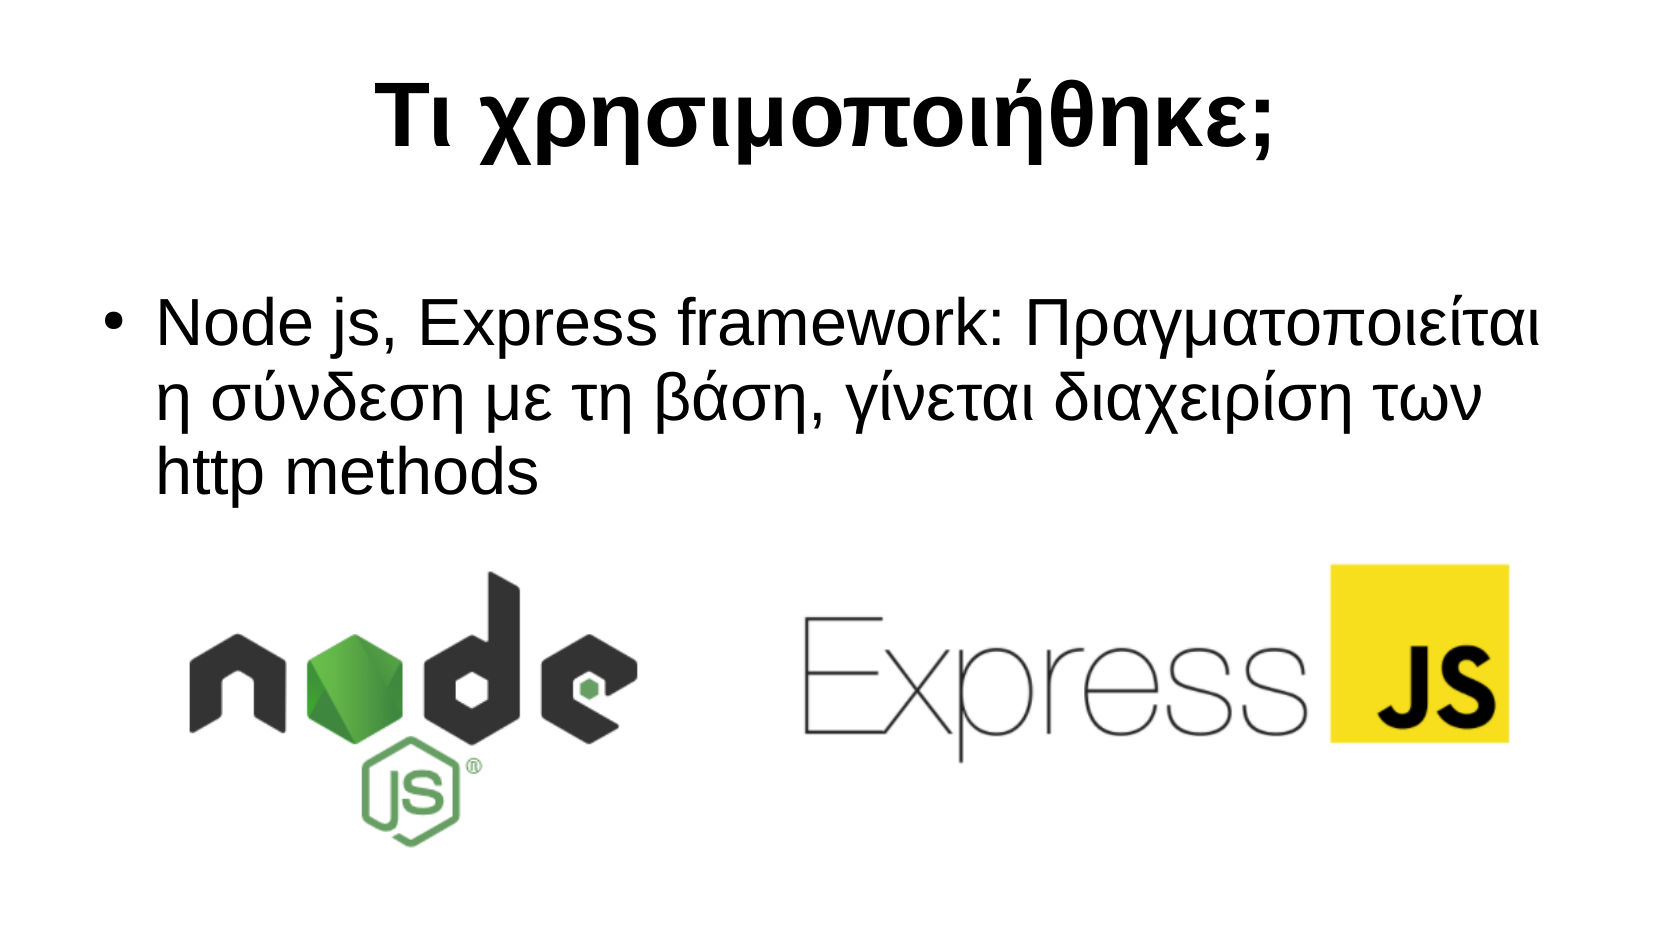

# Τι χρησιμοποιήθηκε;
Node js, Express framework: Πραγματοποιείται η σύνδεση με τη βάση, γίνεται διαχειρίση των http methods